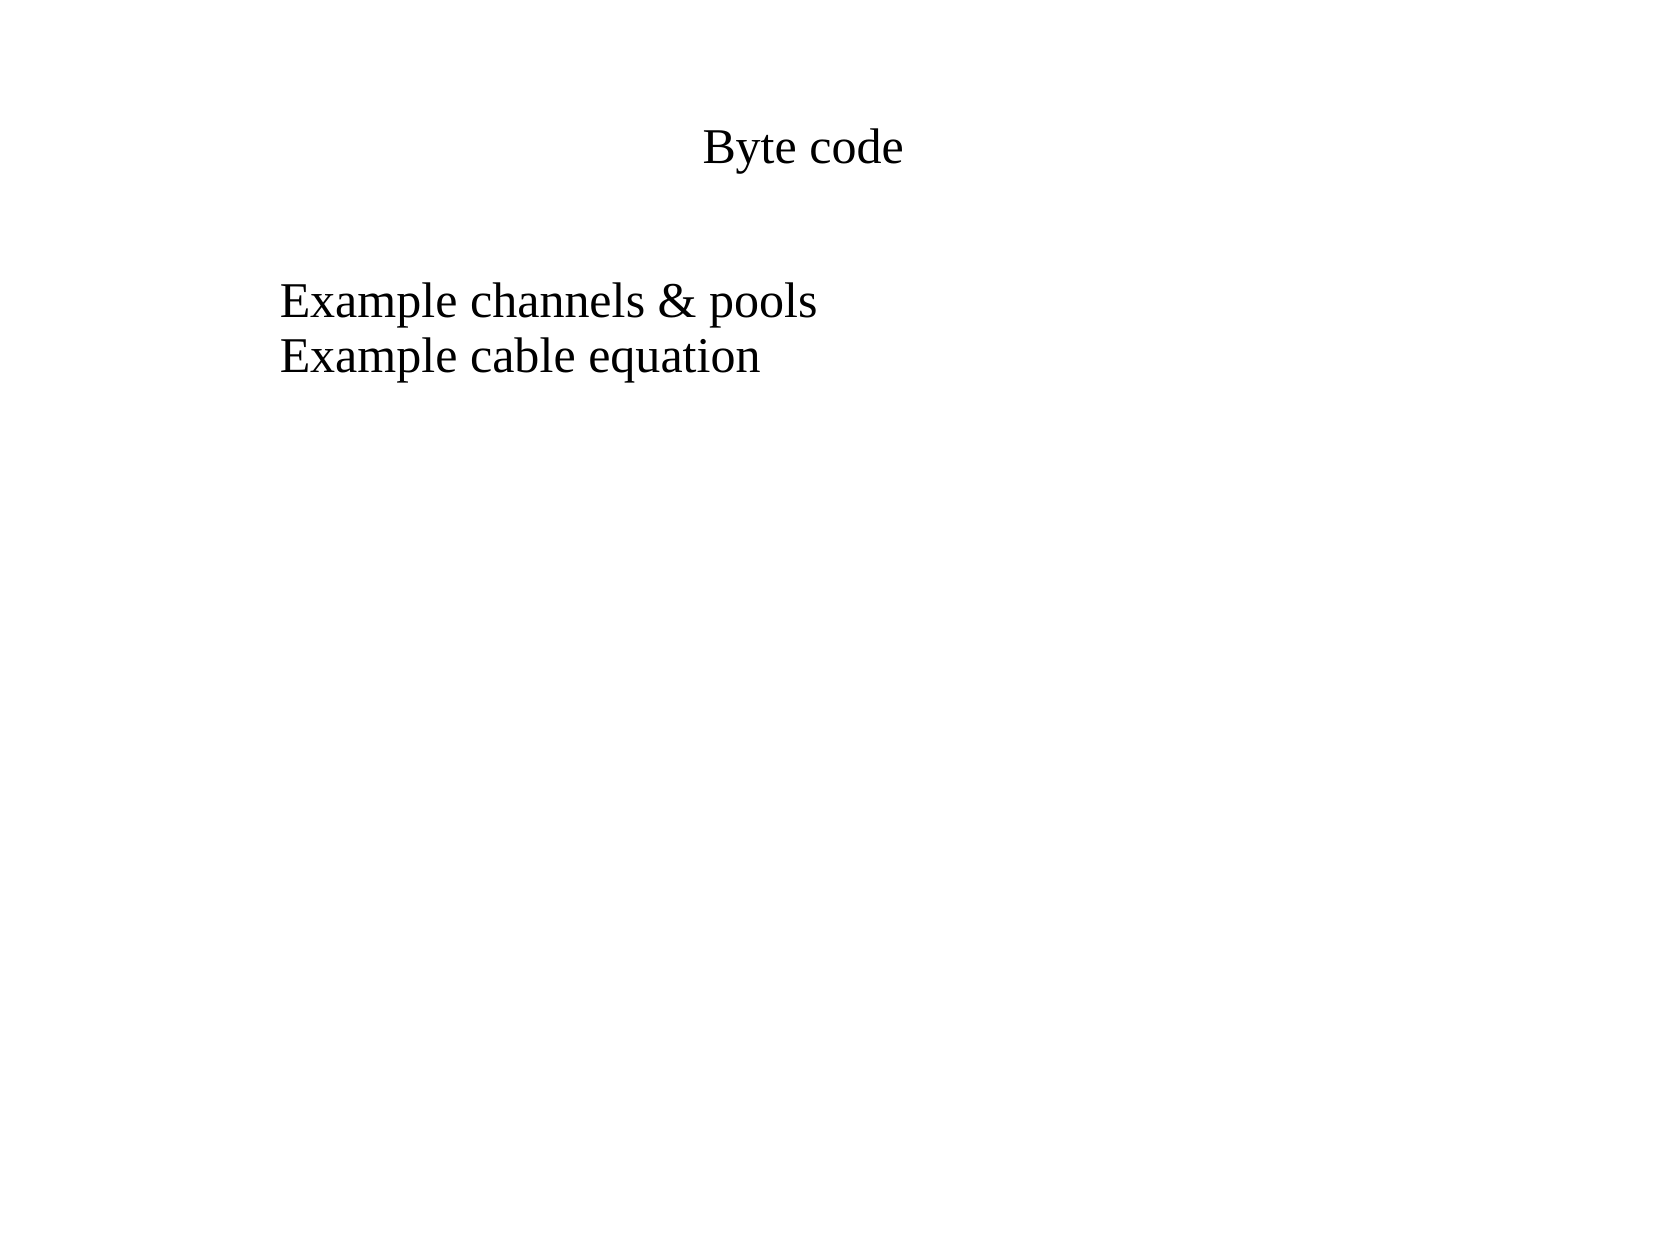

Byte code
Example channels & pools
Example cable equation